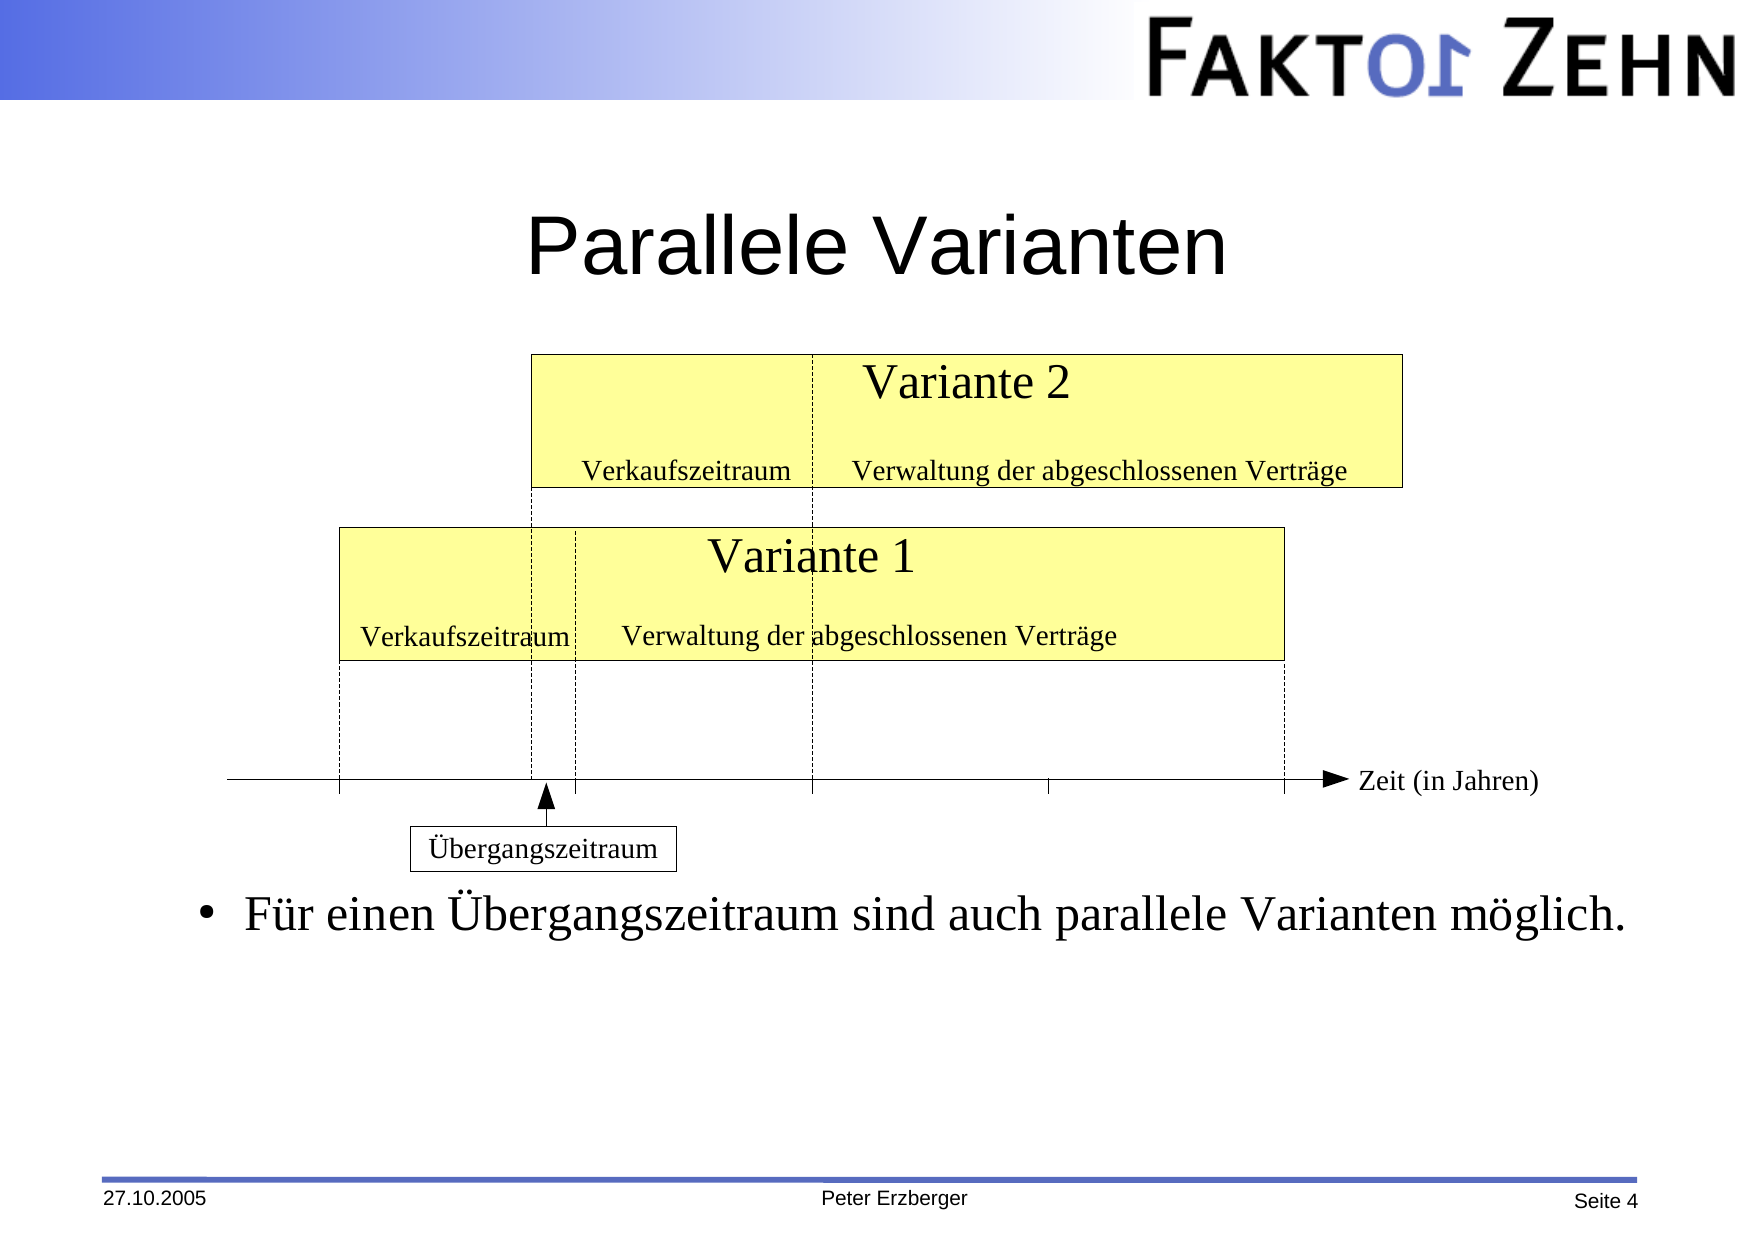

# Parallele Varianten
Variante 2
Verkaufszeitraum
Verwaltung der abgeschlossenen Verträge
Variante 1
Verwaltung der abgeschlossenen Verträge
Verkaufszeitraum
Zeit (in Jahren)
Übergangszeitraum
Für einen Übergangszeitraum sind auch parallele Varianten möglich.